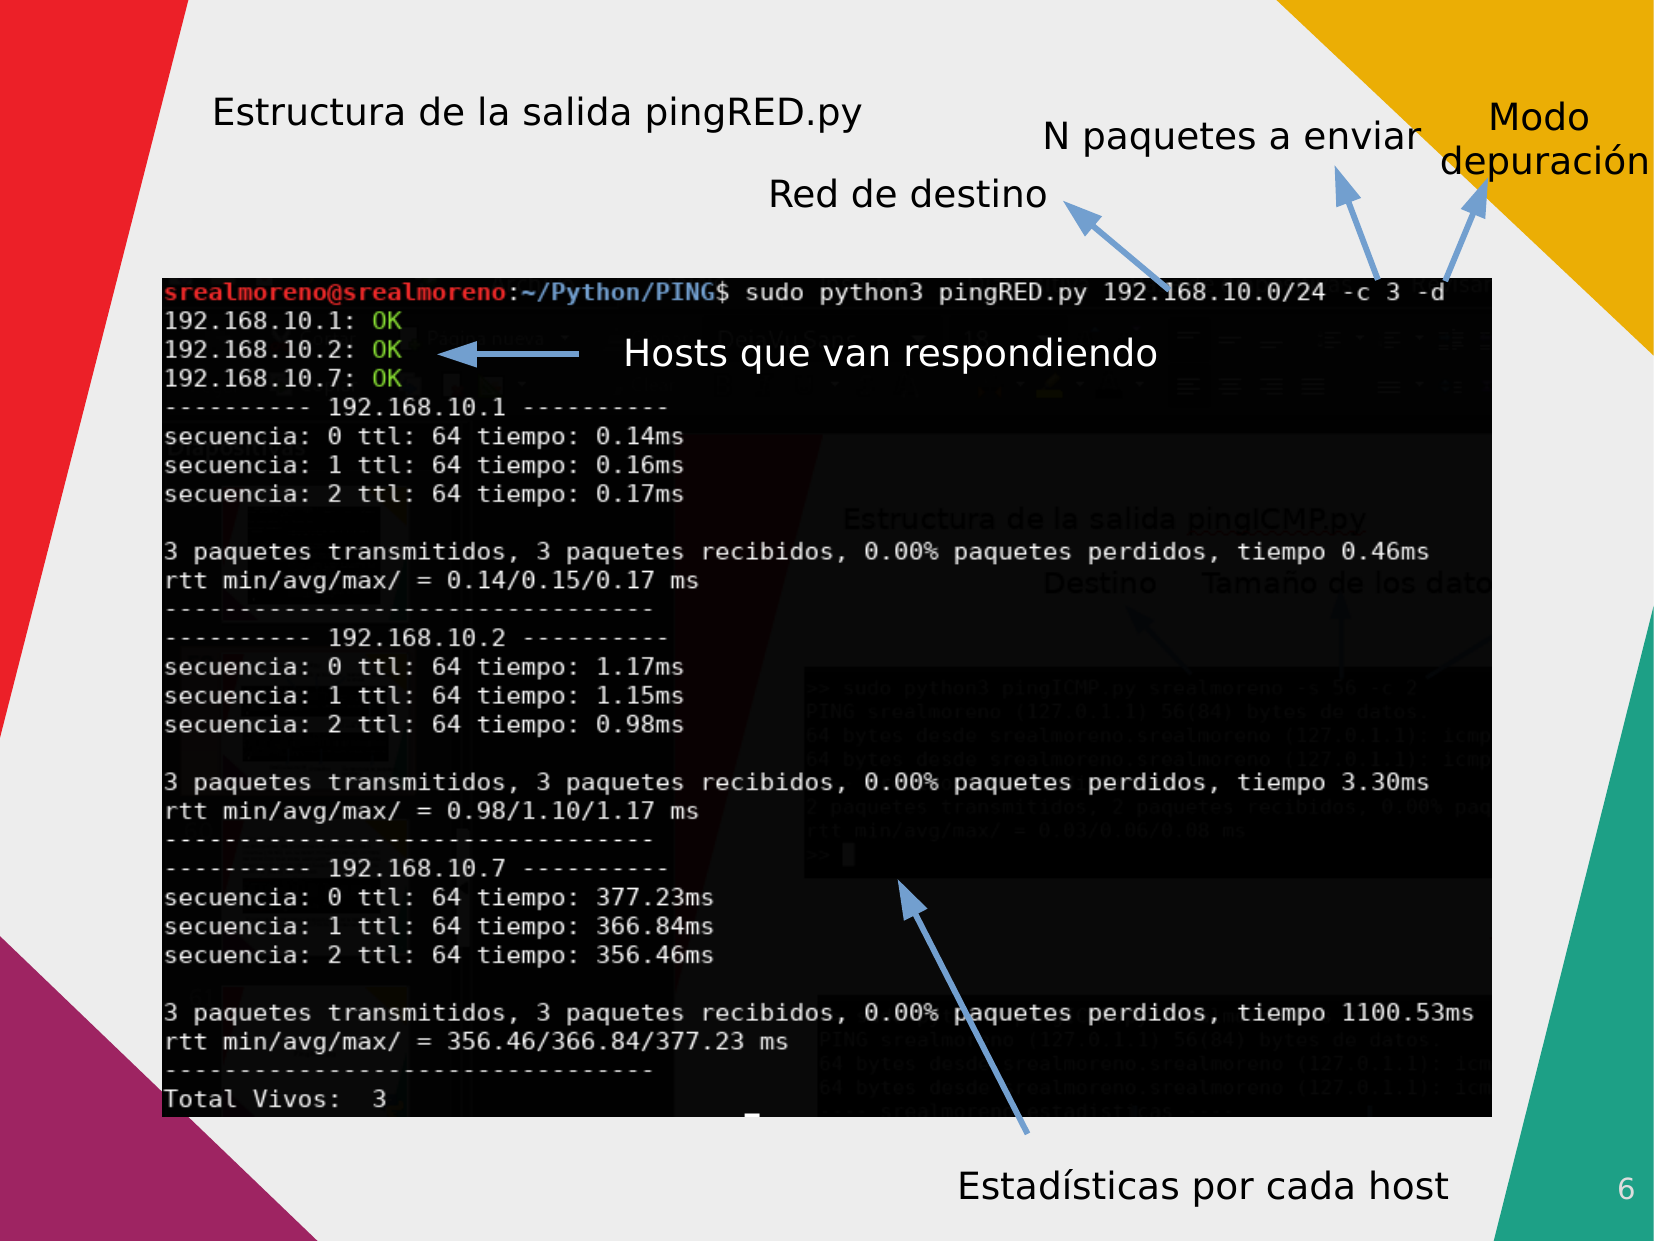

Estructura de la salida pingRED.py
Modo
depuración
N paquetes a enviar
Red de destino
Hosts que van respondiendo
Estadísticas por cada host
6